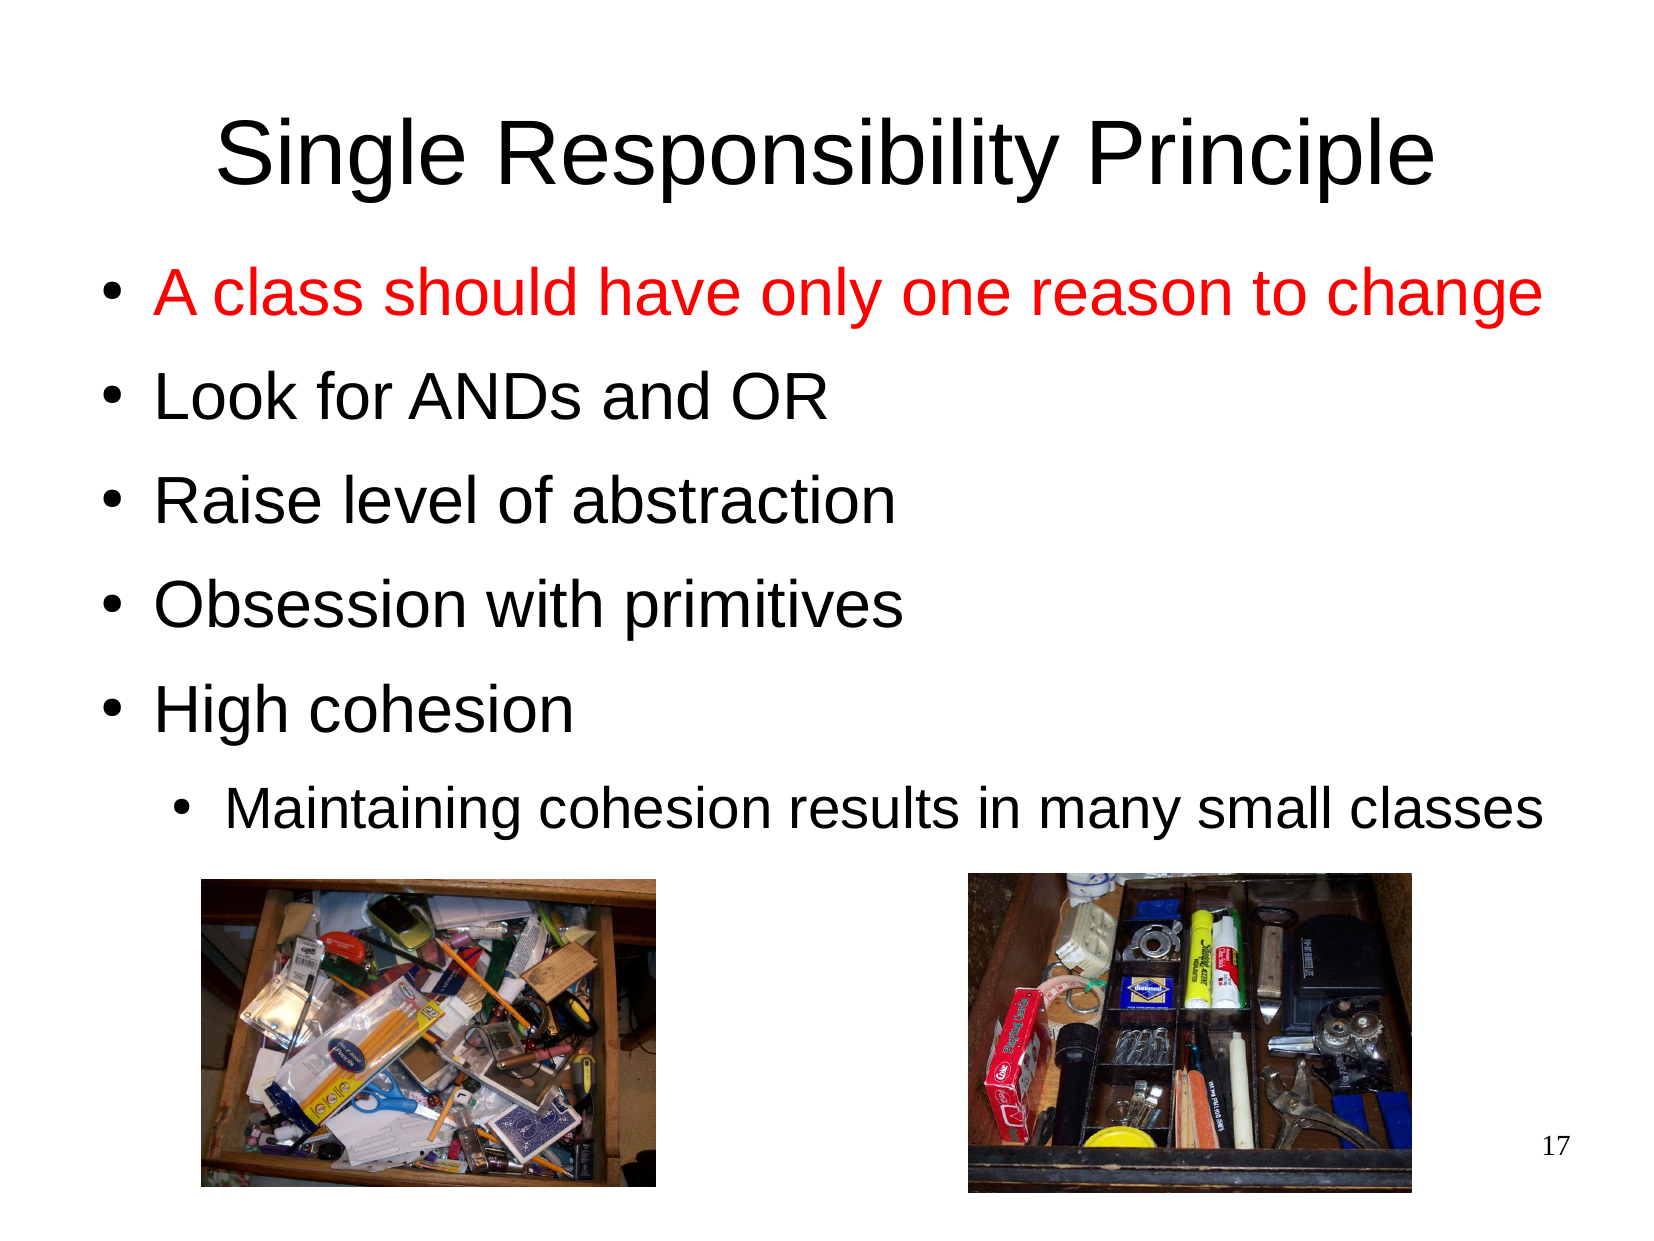

# Single Responsibility Principle
A class should have only one reason to change
Look for ANDs and OR
Raise level of abstraction
Obsession with primitives
High cohesion
Maintaining cohesion results in many small classes
17